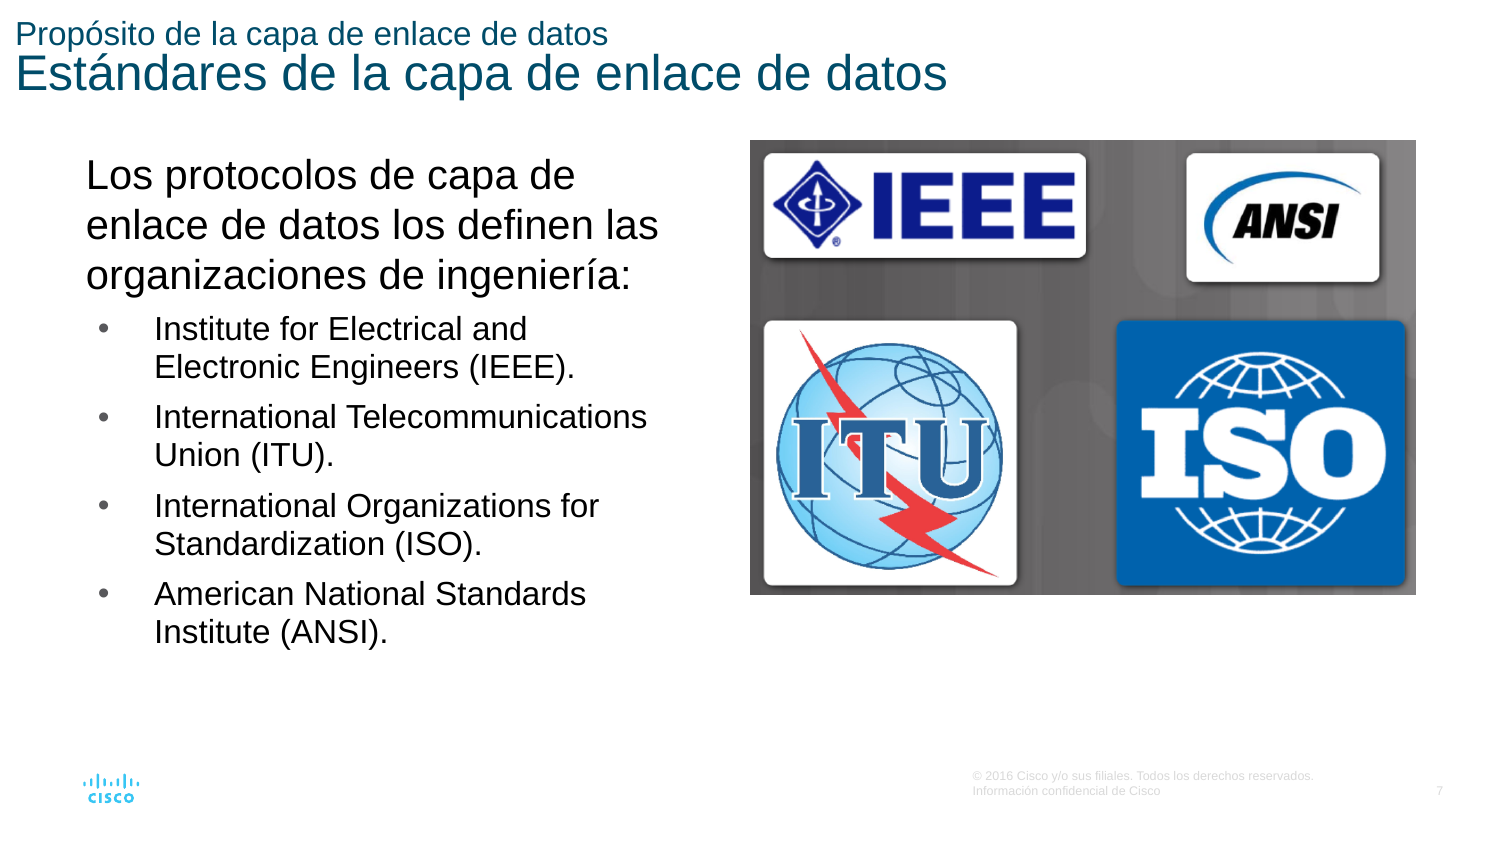

# Propósito de la capa de enlace de datos Estándares de la capa de enlace de datos
Los protocolos de capa de enlace de datos los definen las organizaciones de ingeniería:
Institute for Electrical and Electronic Engineers (IEEE).
International Telecommunications Union (ITU).
International Organizations for Standardization (ISO).
American National Standards Institute (ANSI).